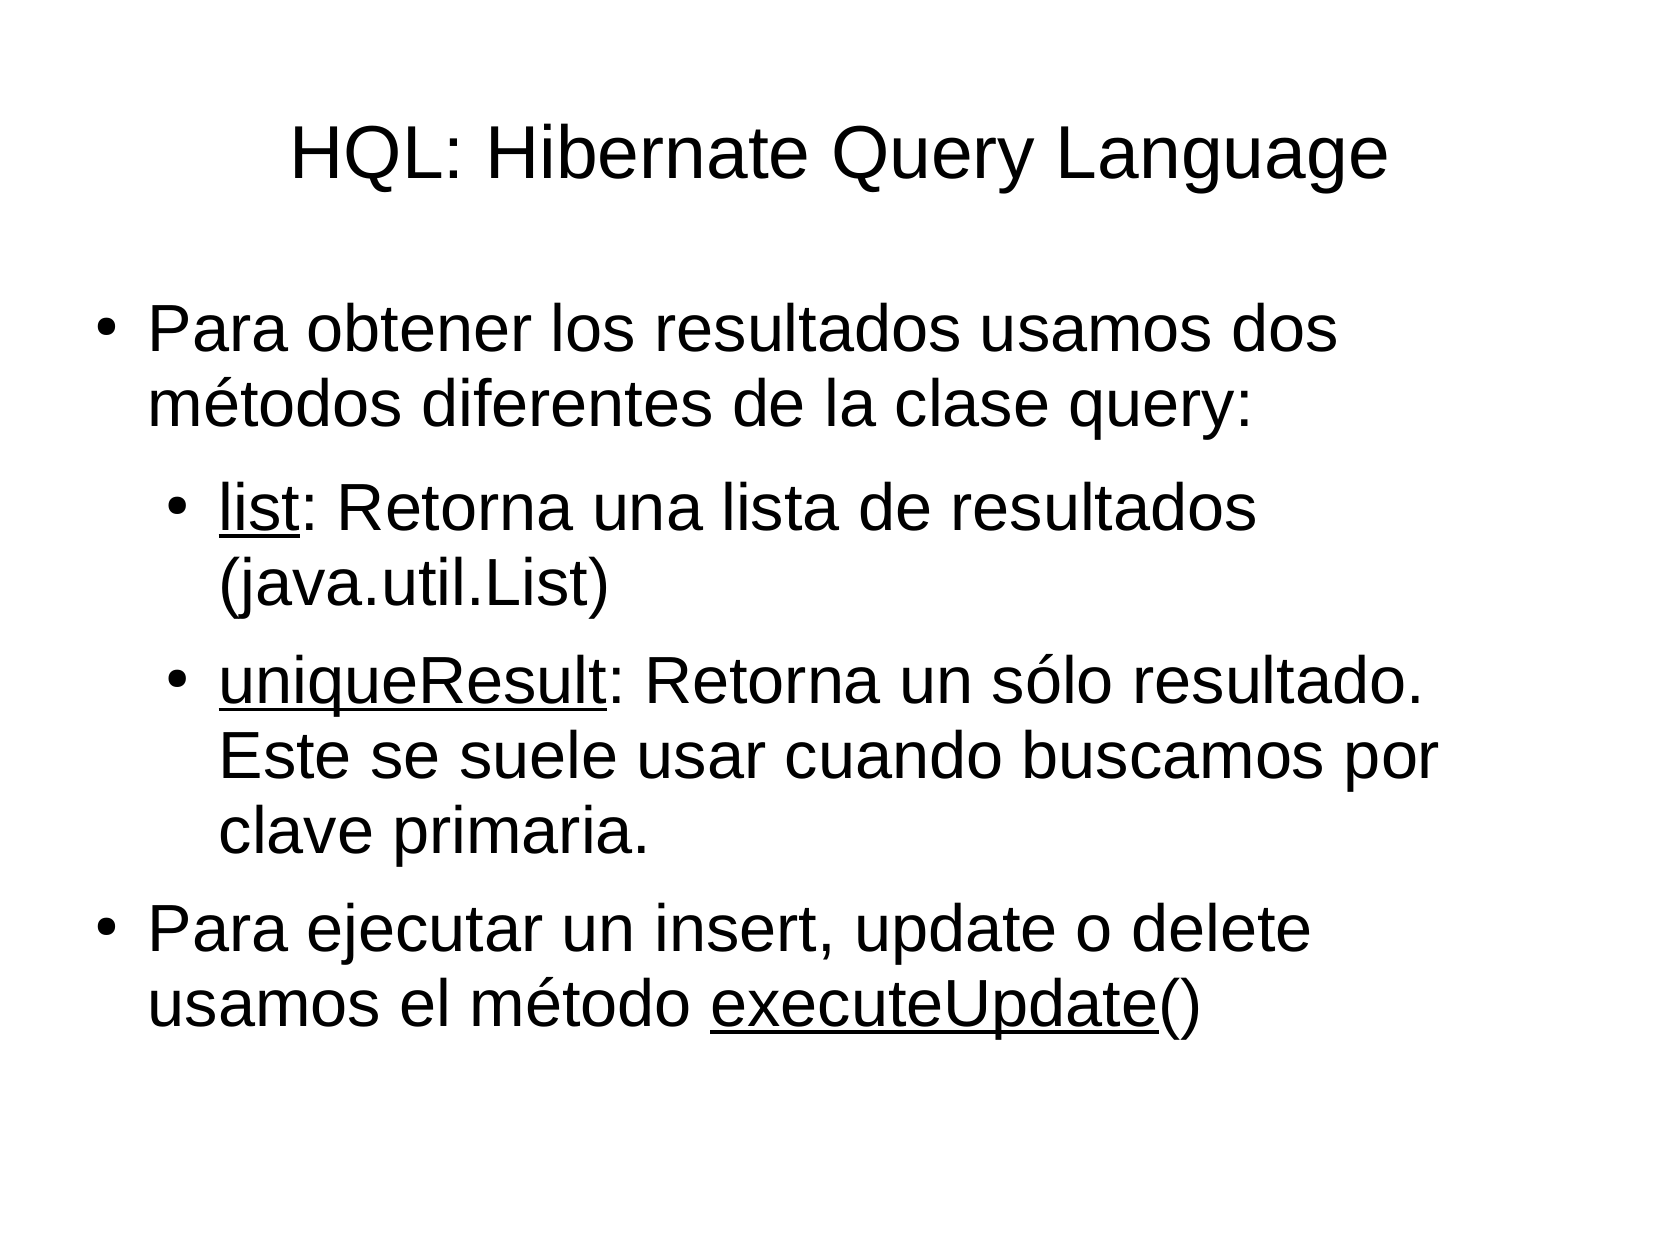

# HQL: Hibernate Query Language
Para obtener los resultados usamos dos métodos diferentes de la clase query:
list: Retorna una lista de resultados (java.util.List)
uniqueResult: Retorna un sólo resultado. Este se suele usar cuando buscamos por clave primaria.
Para ejecutar un insert, update o delete usamos el método executeUpdate()